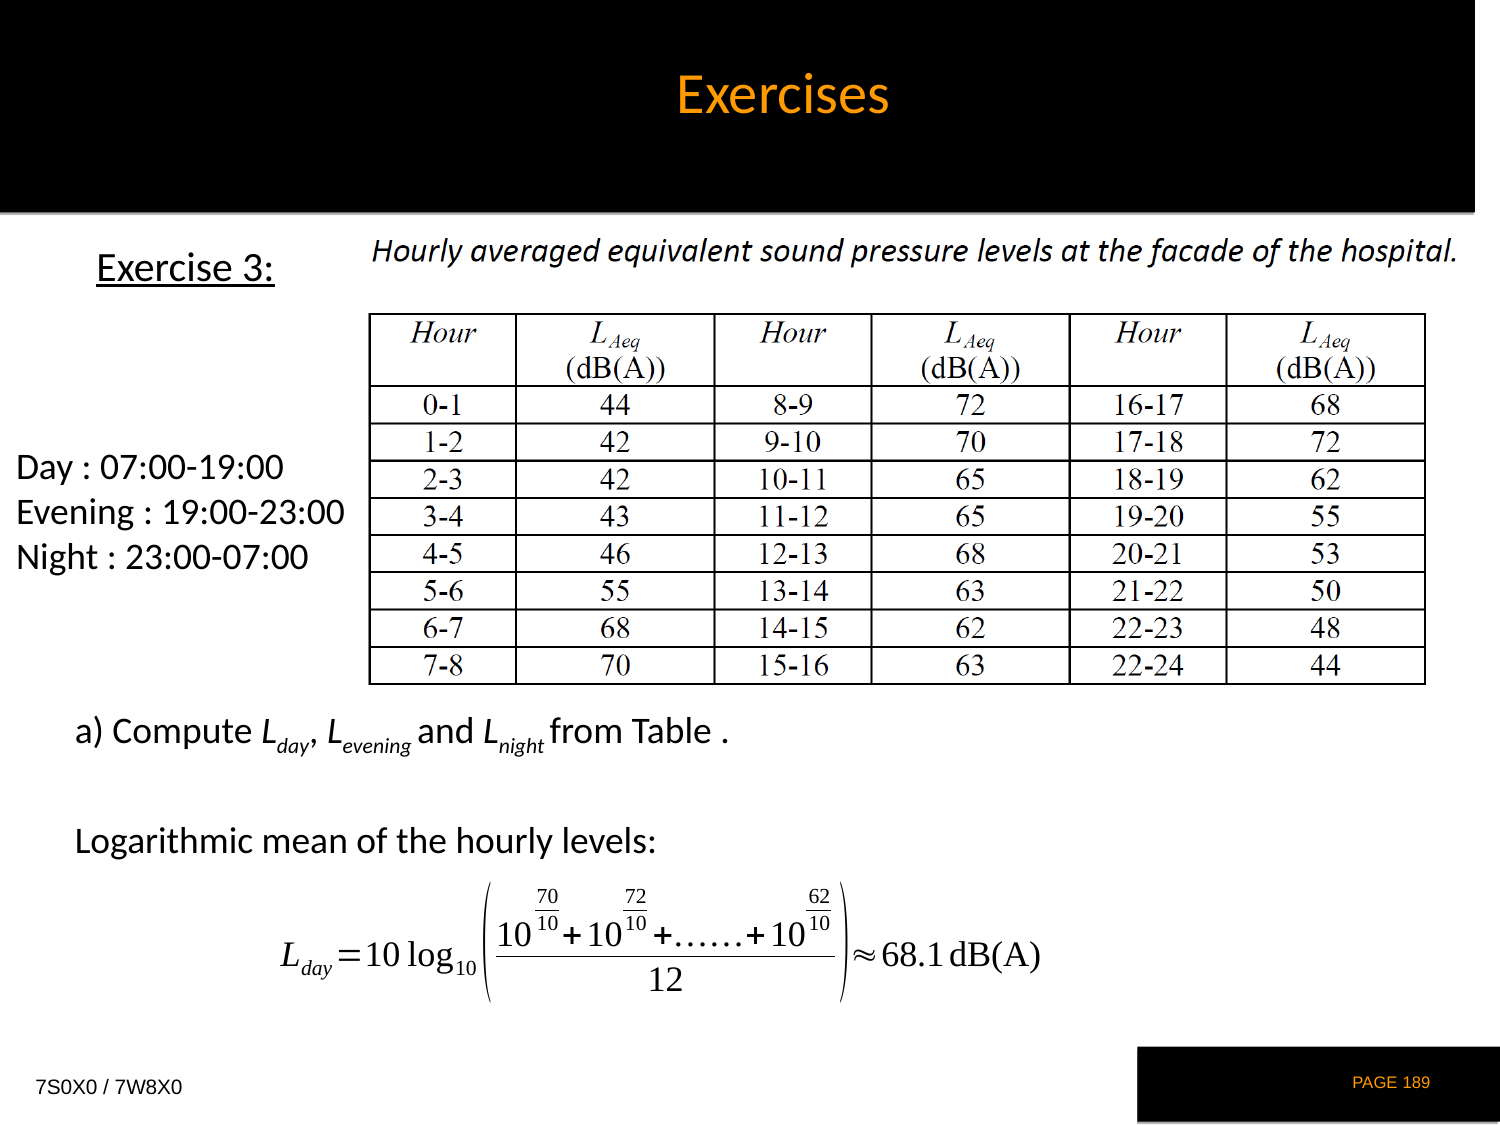

#
Exercises
Exercise 3:
Day : 07:00-19:00
Evening : 19:00-23:00
Night : 23:00-07:00
a) Compute Lday, Levening and Lnight from Table .
Logarithmic mean of the hourly levels:
PAGE 9
7S0X0 / 7W8X0
2017/02/09
PAGE